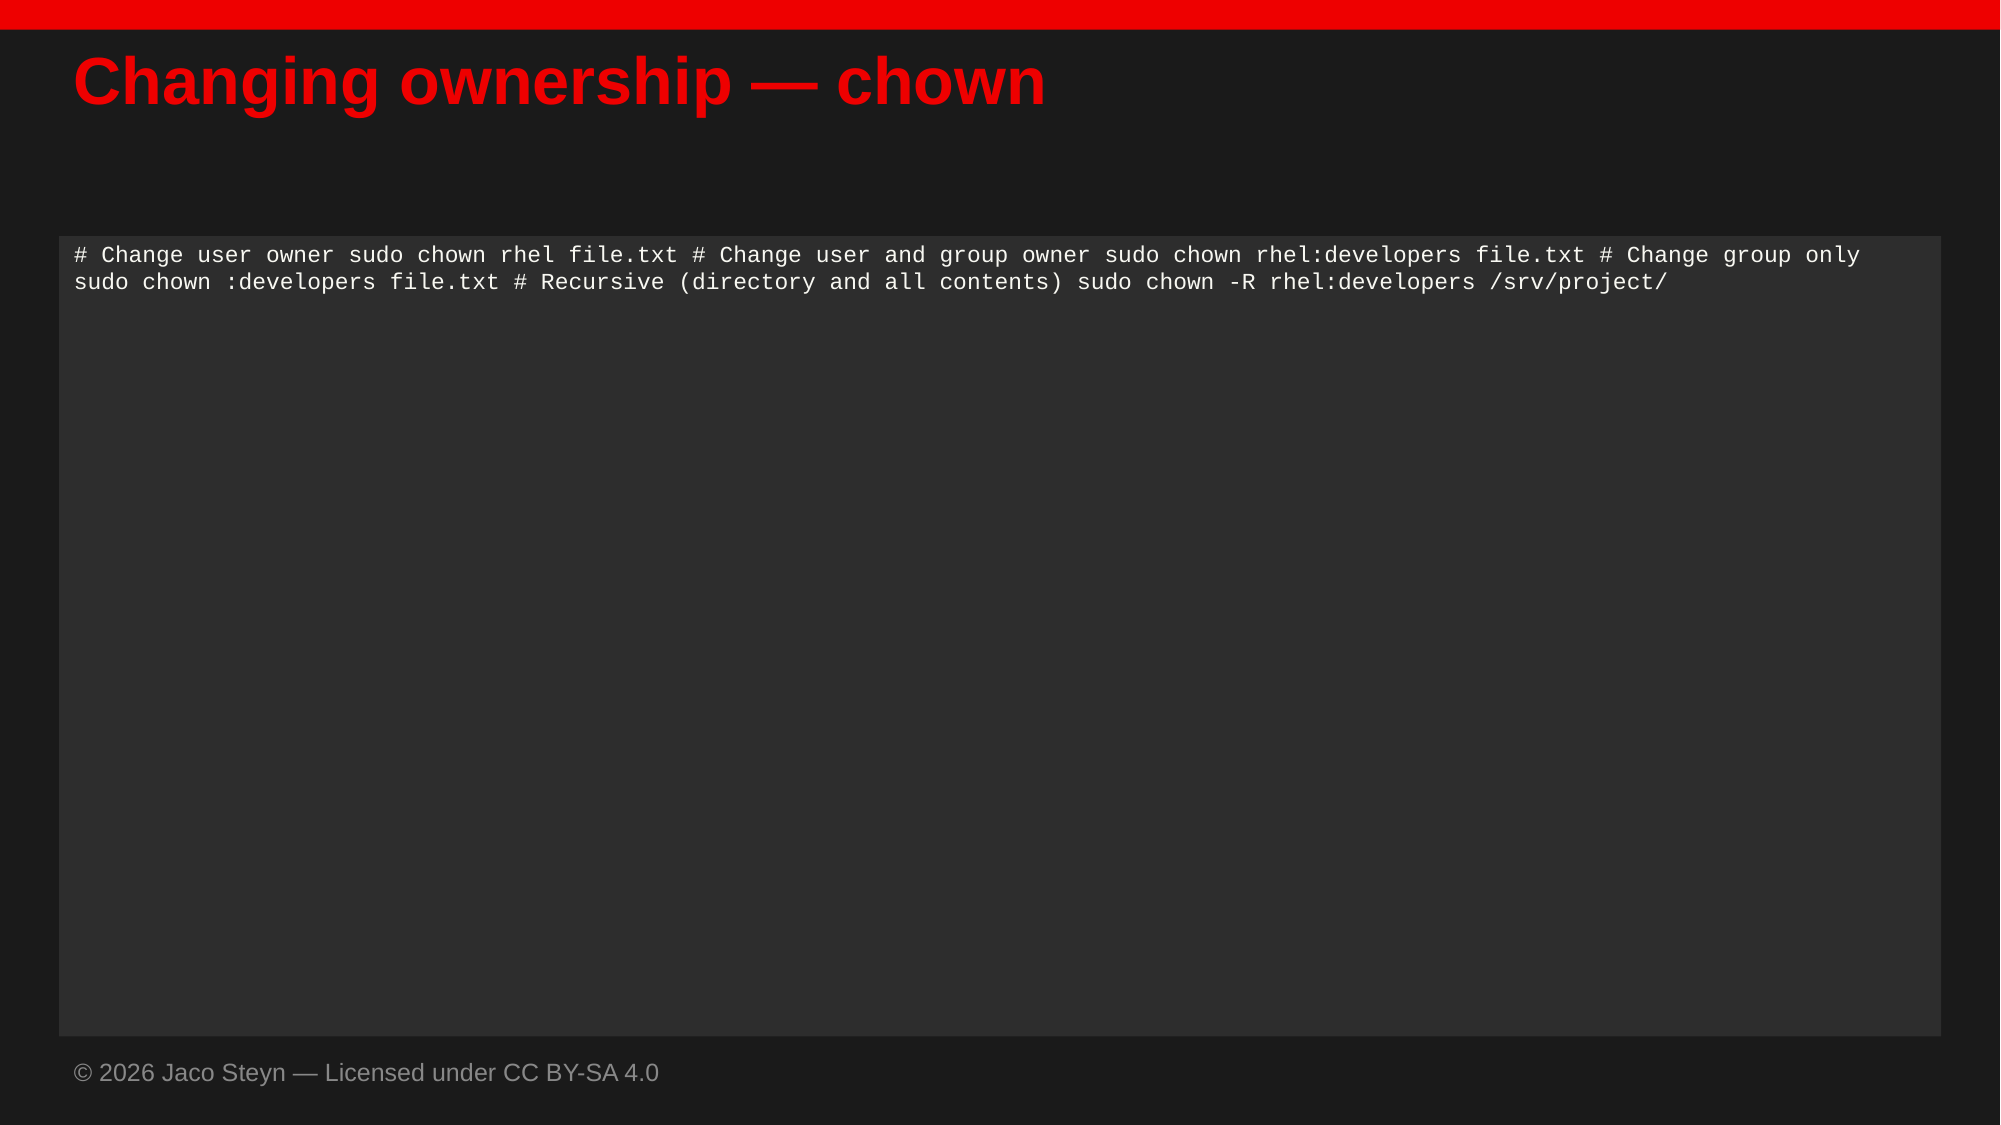

Changing ownership — chown
# Change user owner sudo chown rhel file.txt # Change user and group owner sudo chown rhel:developers file.txt # Change group only sudo chown :developers file.txt # Recursive (directory and all contents) sudo chown -R rhel:developers /srv/project/
© 2026 Jaco Steyn — Licensed under CC BY-SA 4.0